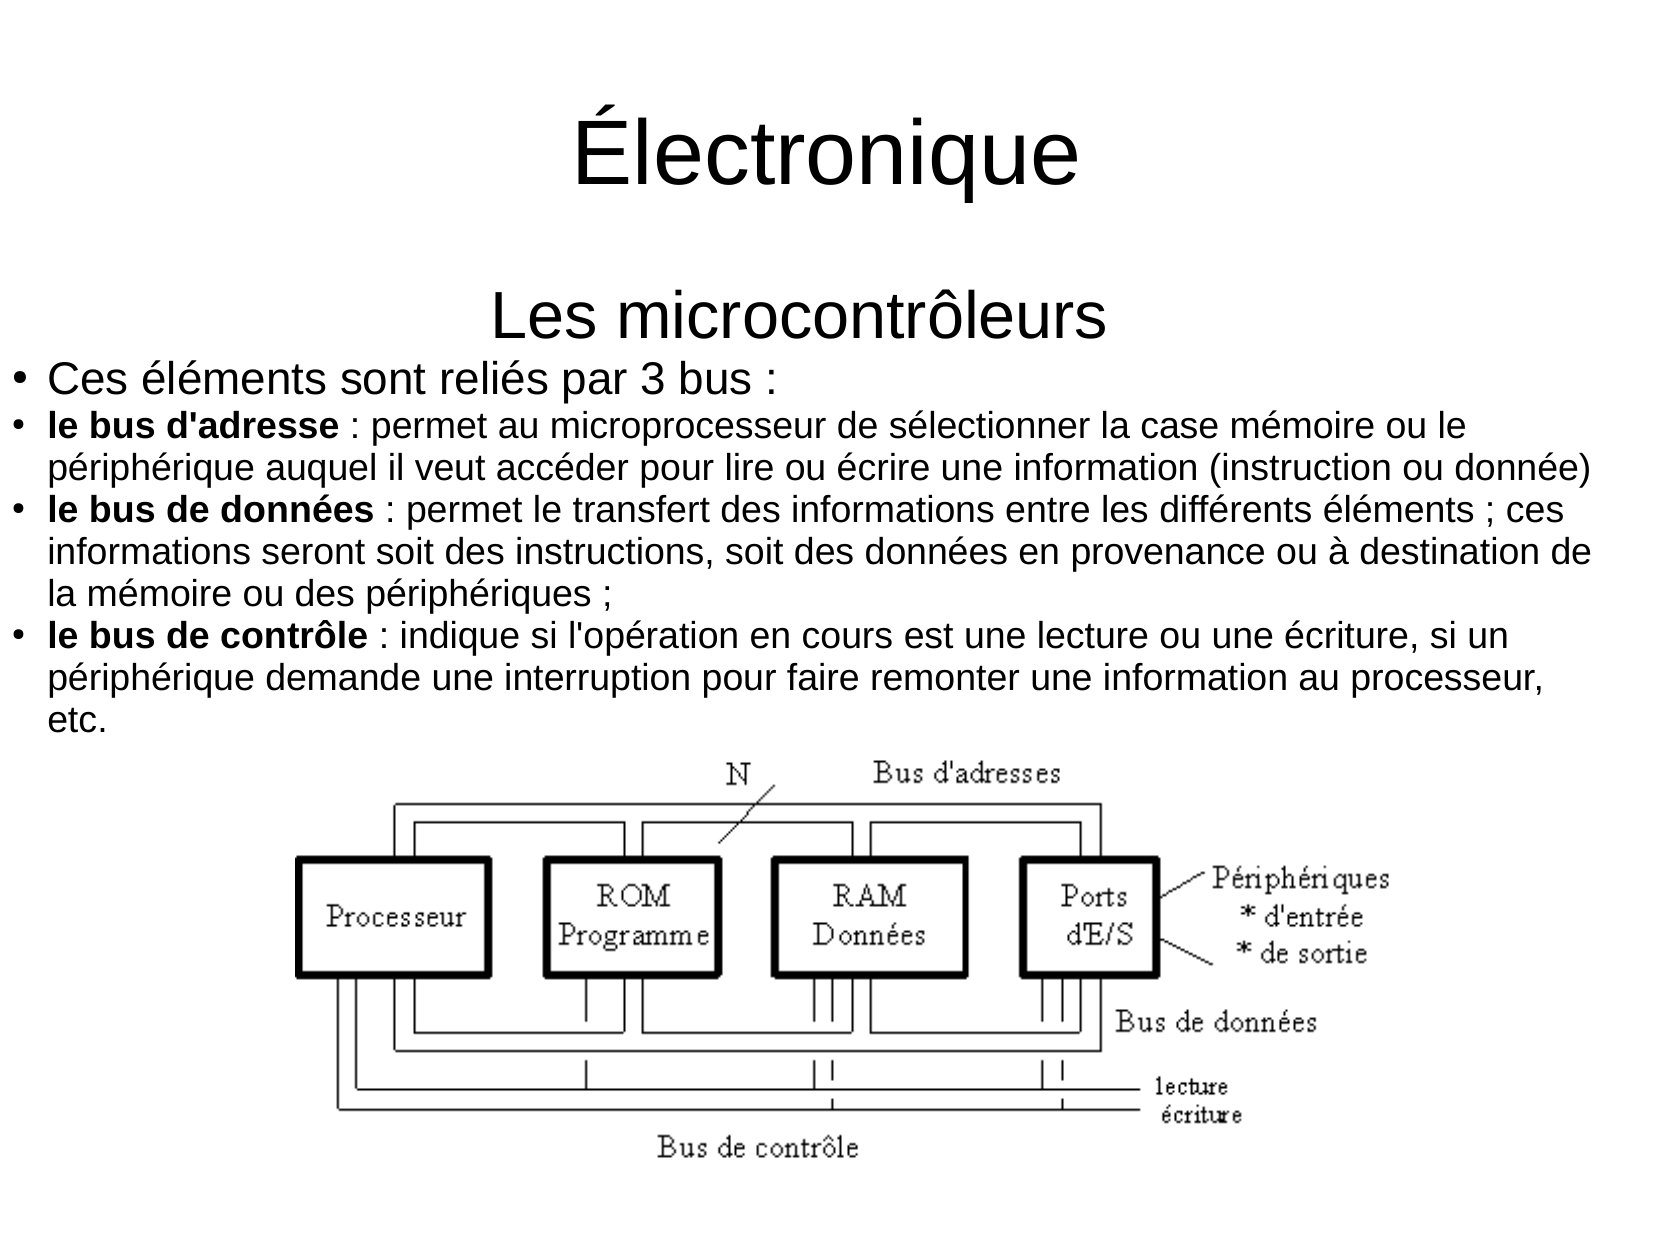

# Électronique
Les microcontrôleurs
Ces éléments sont reliés par 3 bus :
le bus d'adresse : permet au microprocesseur de sélectionner la case mémoire ou le périphérique auquel il veut accéder pour lire ou écrire une information (instruction ou donnée)
le bus de données : permet le transfert des informations entre les différents éléments ; ces informations seront soit des instructions, soit des données en provenance ou à destination de la mémoire ou des périphériques ;
le bus de contrôle : indique si l'opération en cours est une lecture ou une écriture, si un périphérique demande une interruption pour faire remonter une information au processeur, etc.